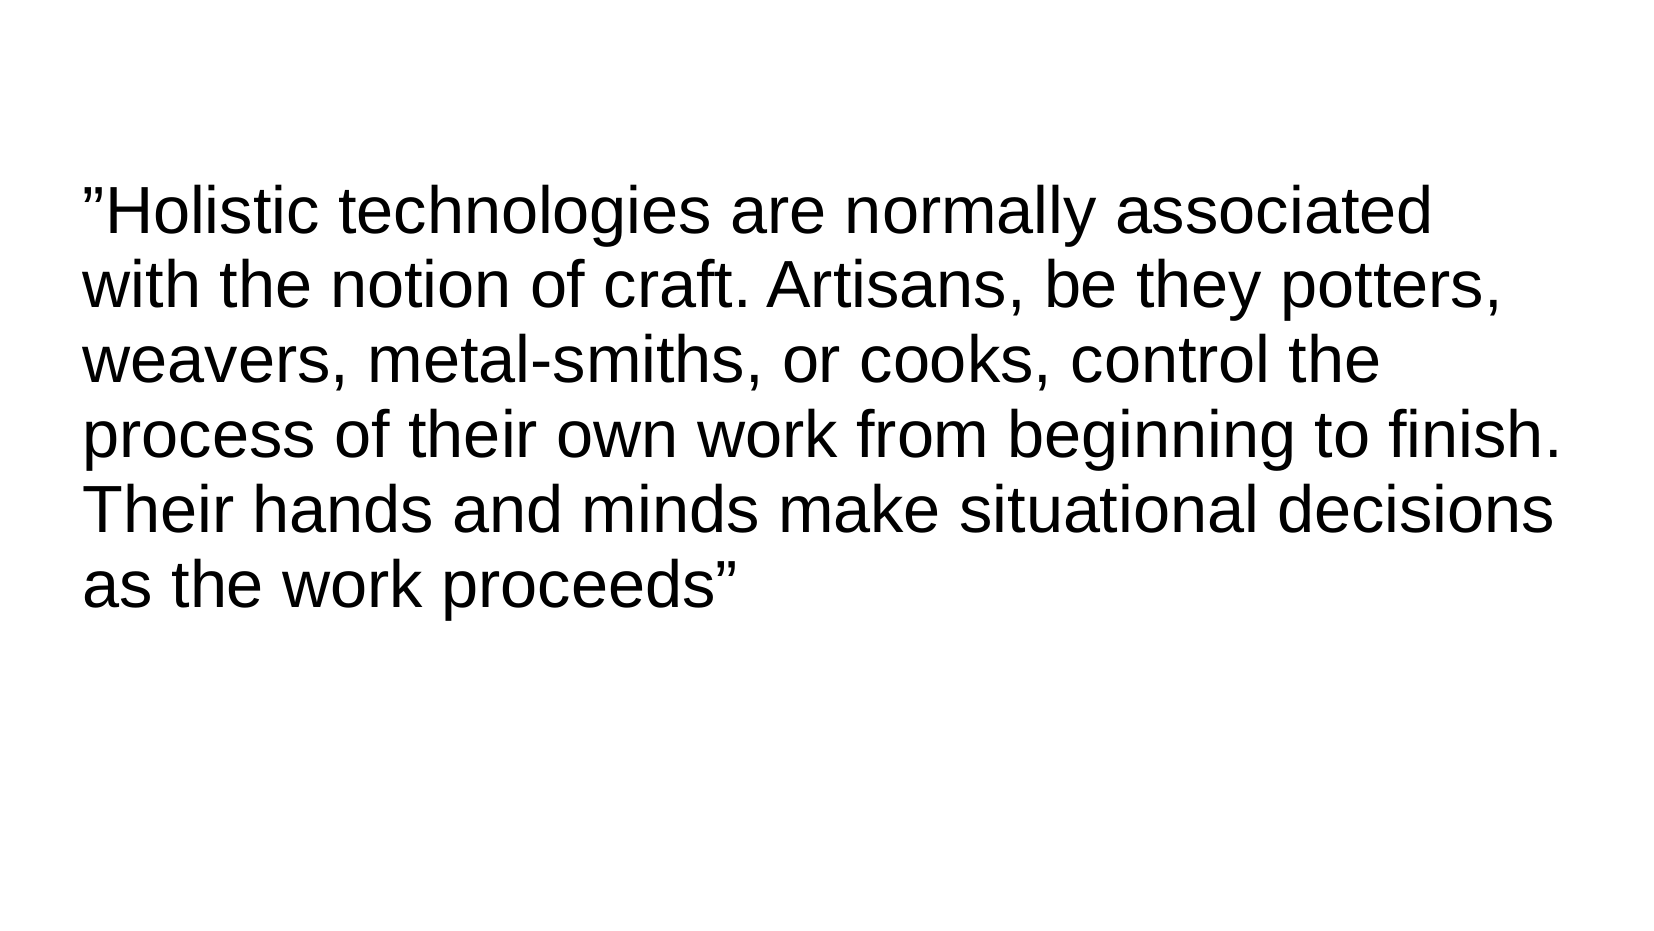

# ”Holistic technologies are normally associated with the notion of craft. Artisans, be they potters, weavers, metal-smiths, or cooks, control the process of their own work from beginning to finish. Their hands and minds make situational decisions as the work proceeds”